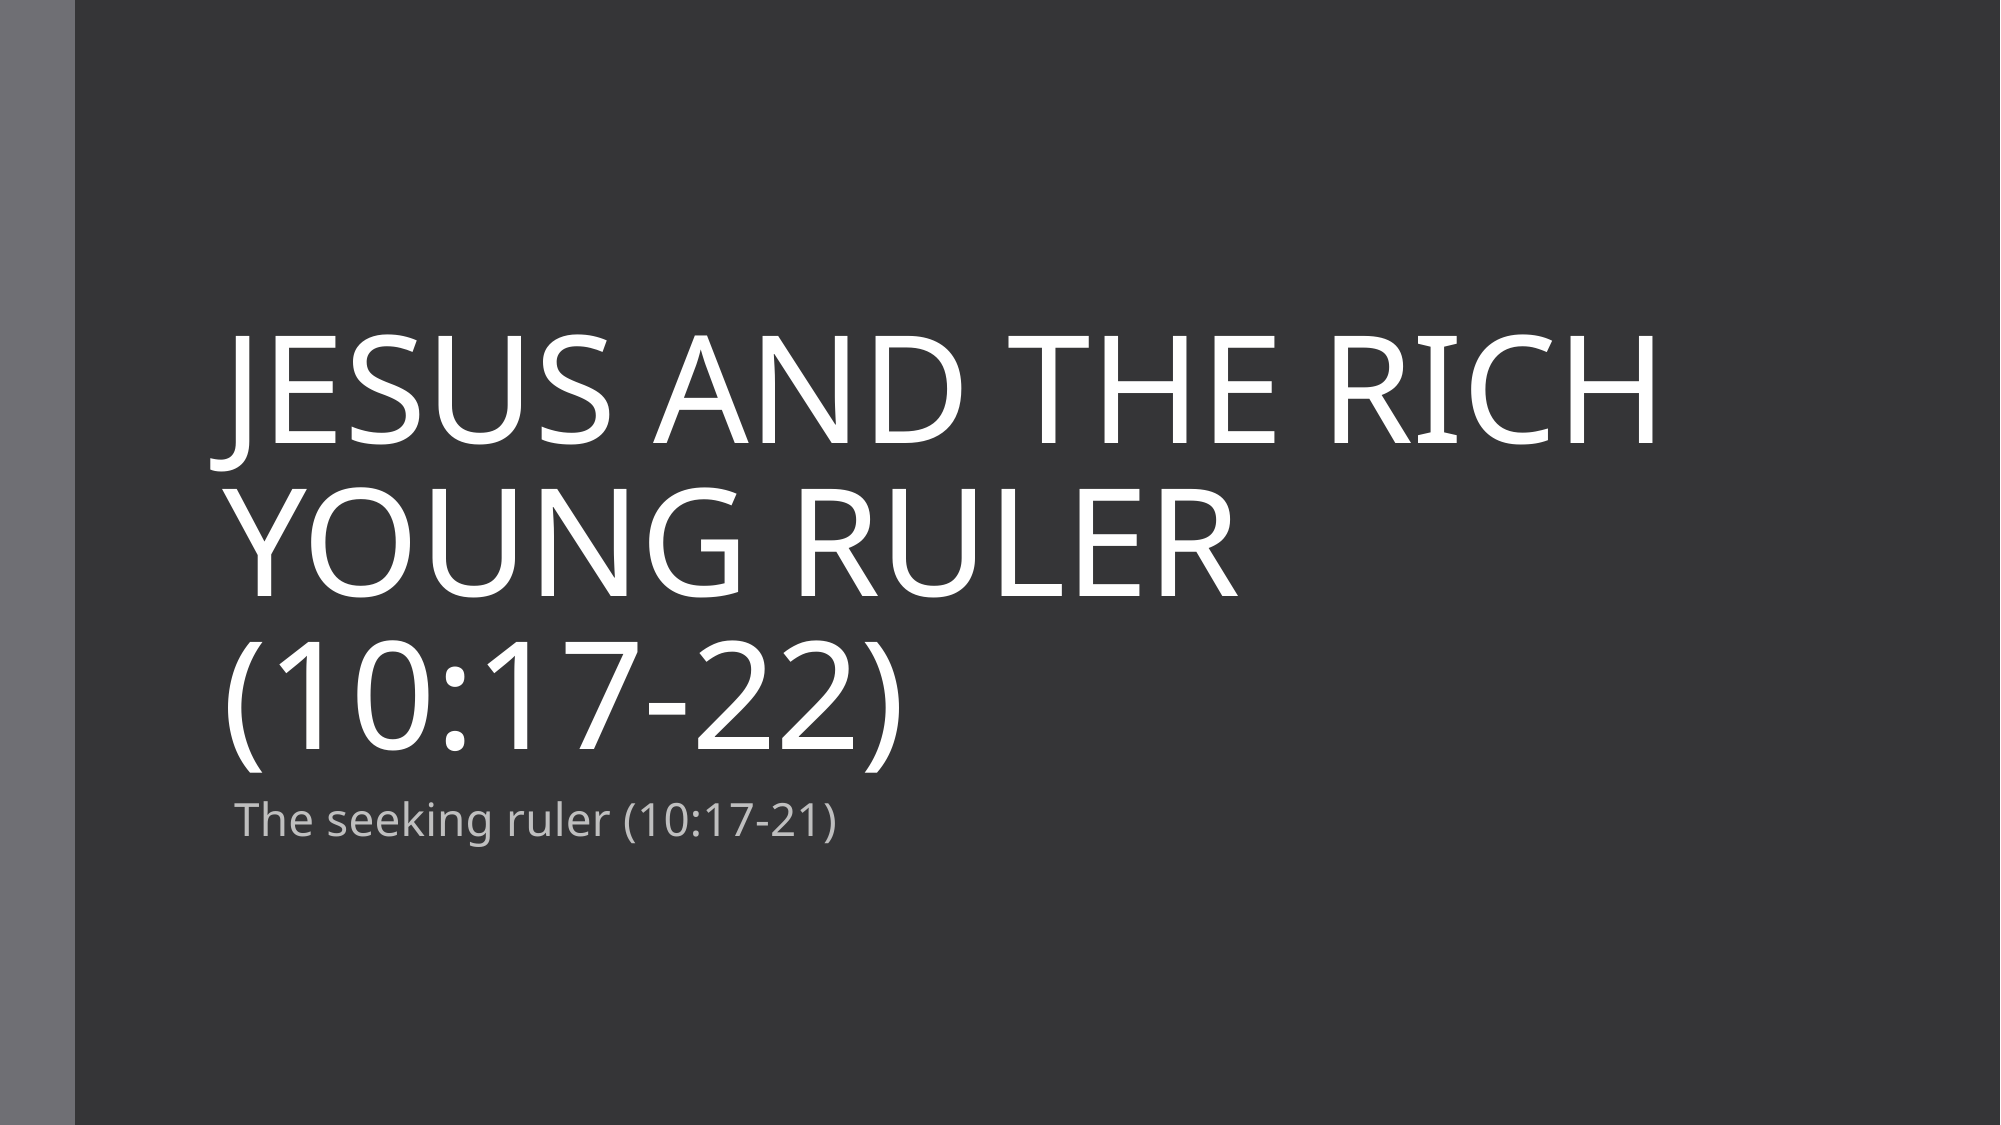

# JESUS AND THE RICH YOUNG RULER (10:17-22)
 The seeking ruler (10:17-21)